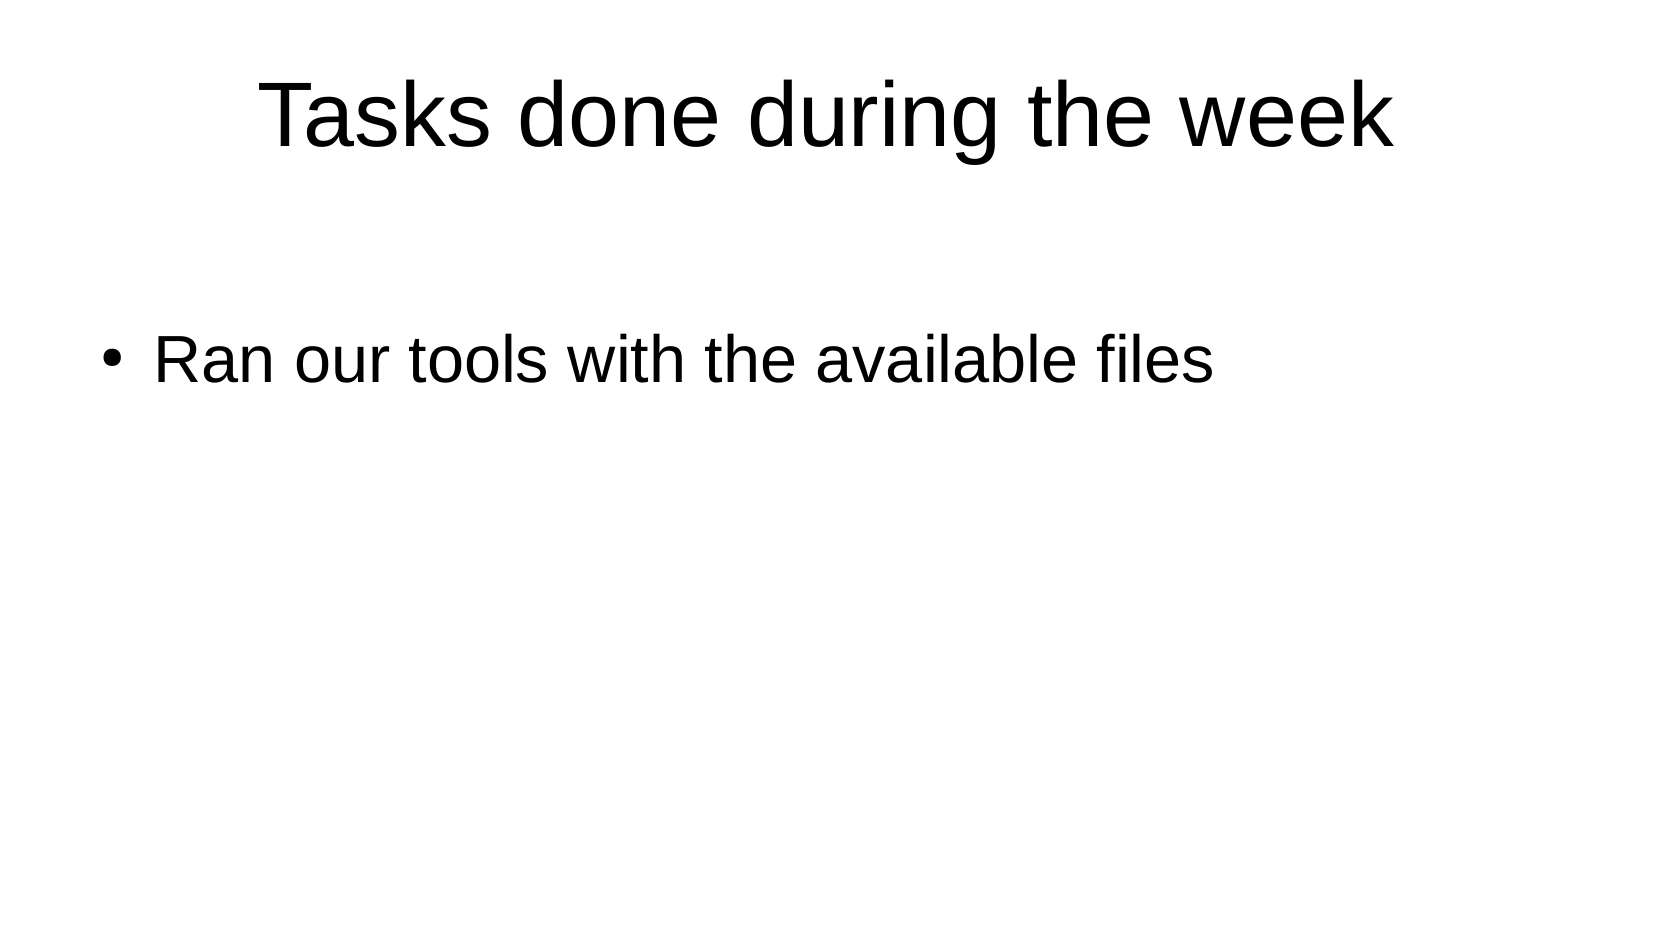

# Tasks done during the week
Ran our tools with the available files